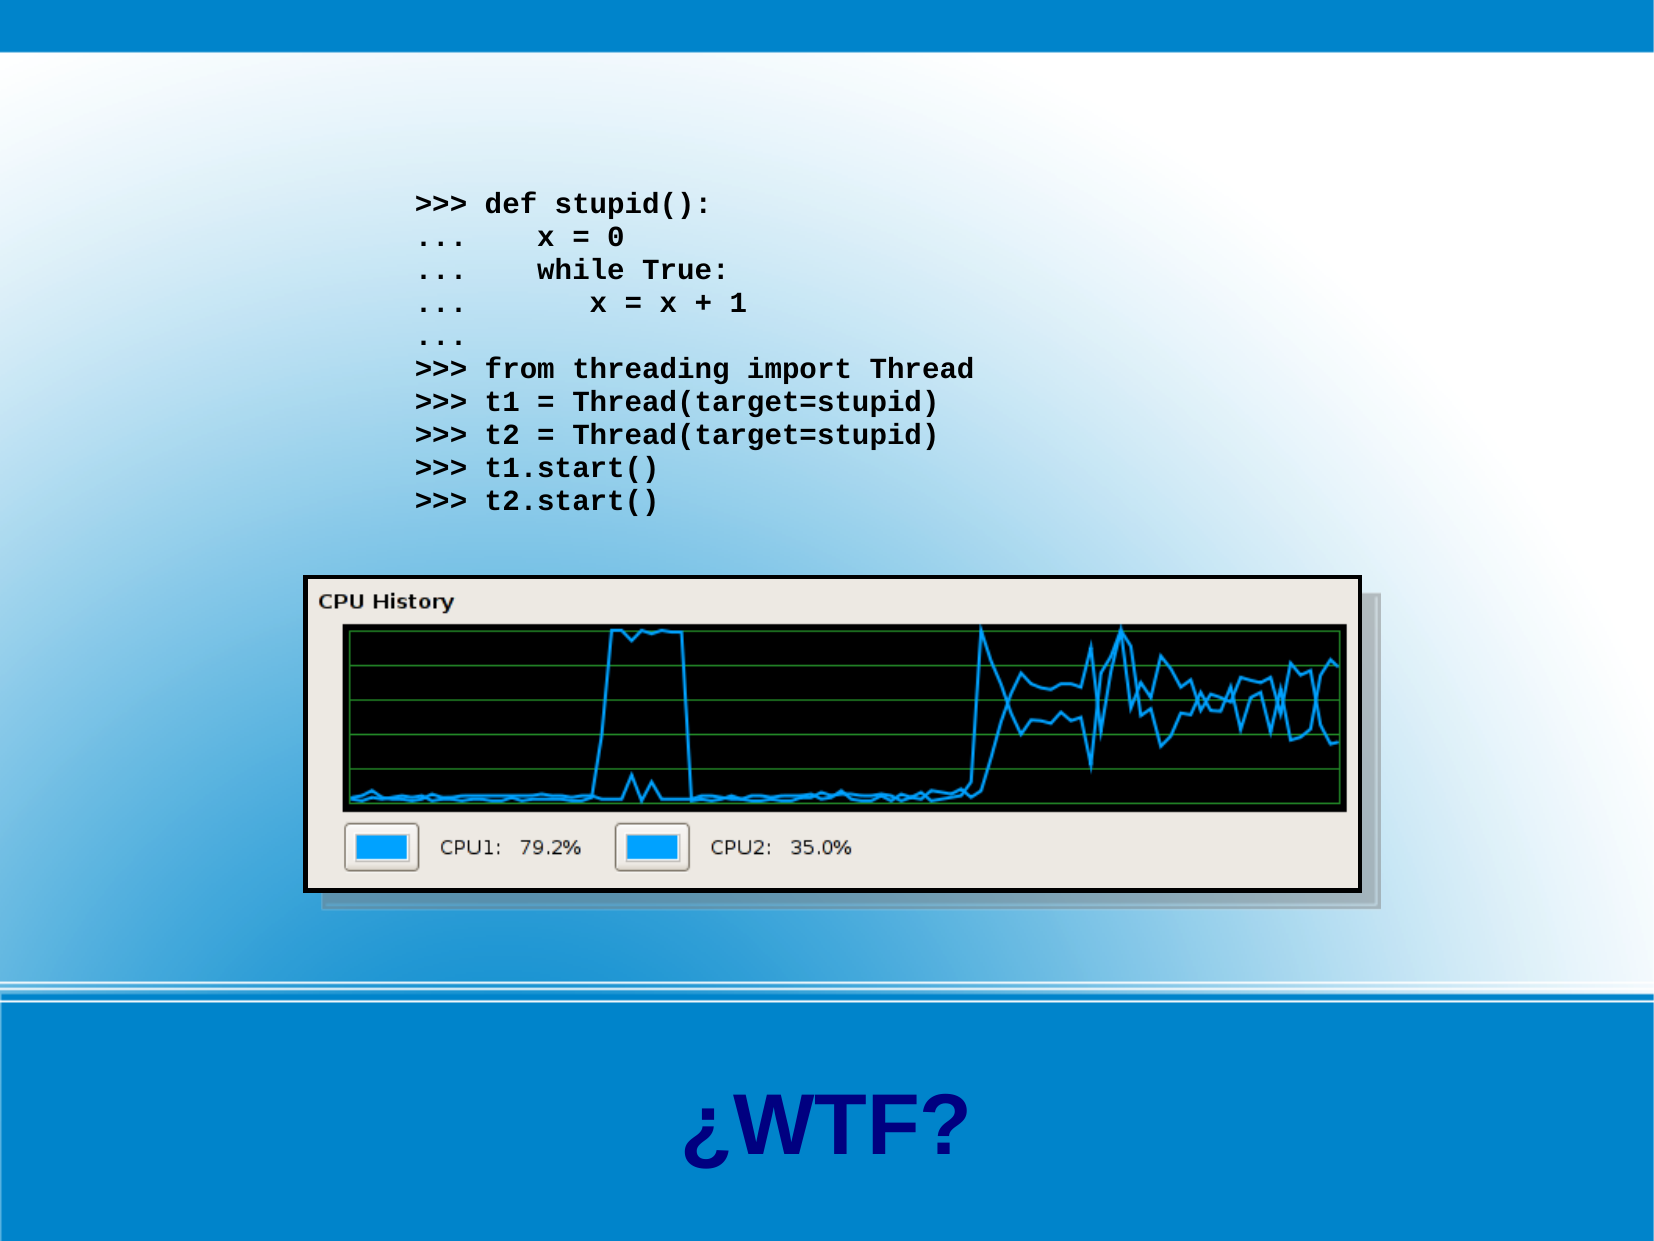

>>> def stupid():
... x = 0
... while True:
... x = x + 1
...
>>> from threading import Thread
>>> t1 = Thread(target=stupid)
>>> t2 = Thread(target=stupid)
>>> t1.start()
>>> t2.start()
# ¿WTF?